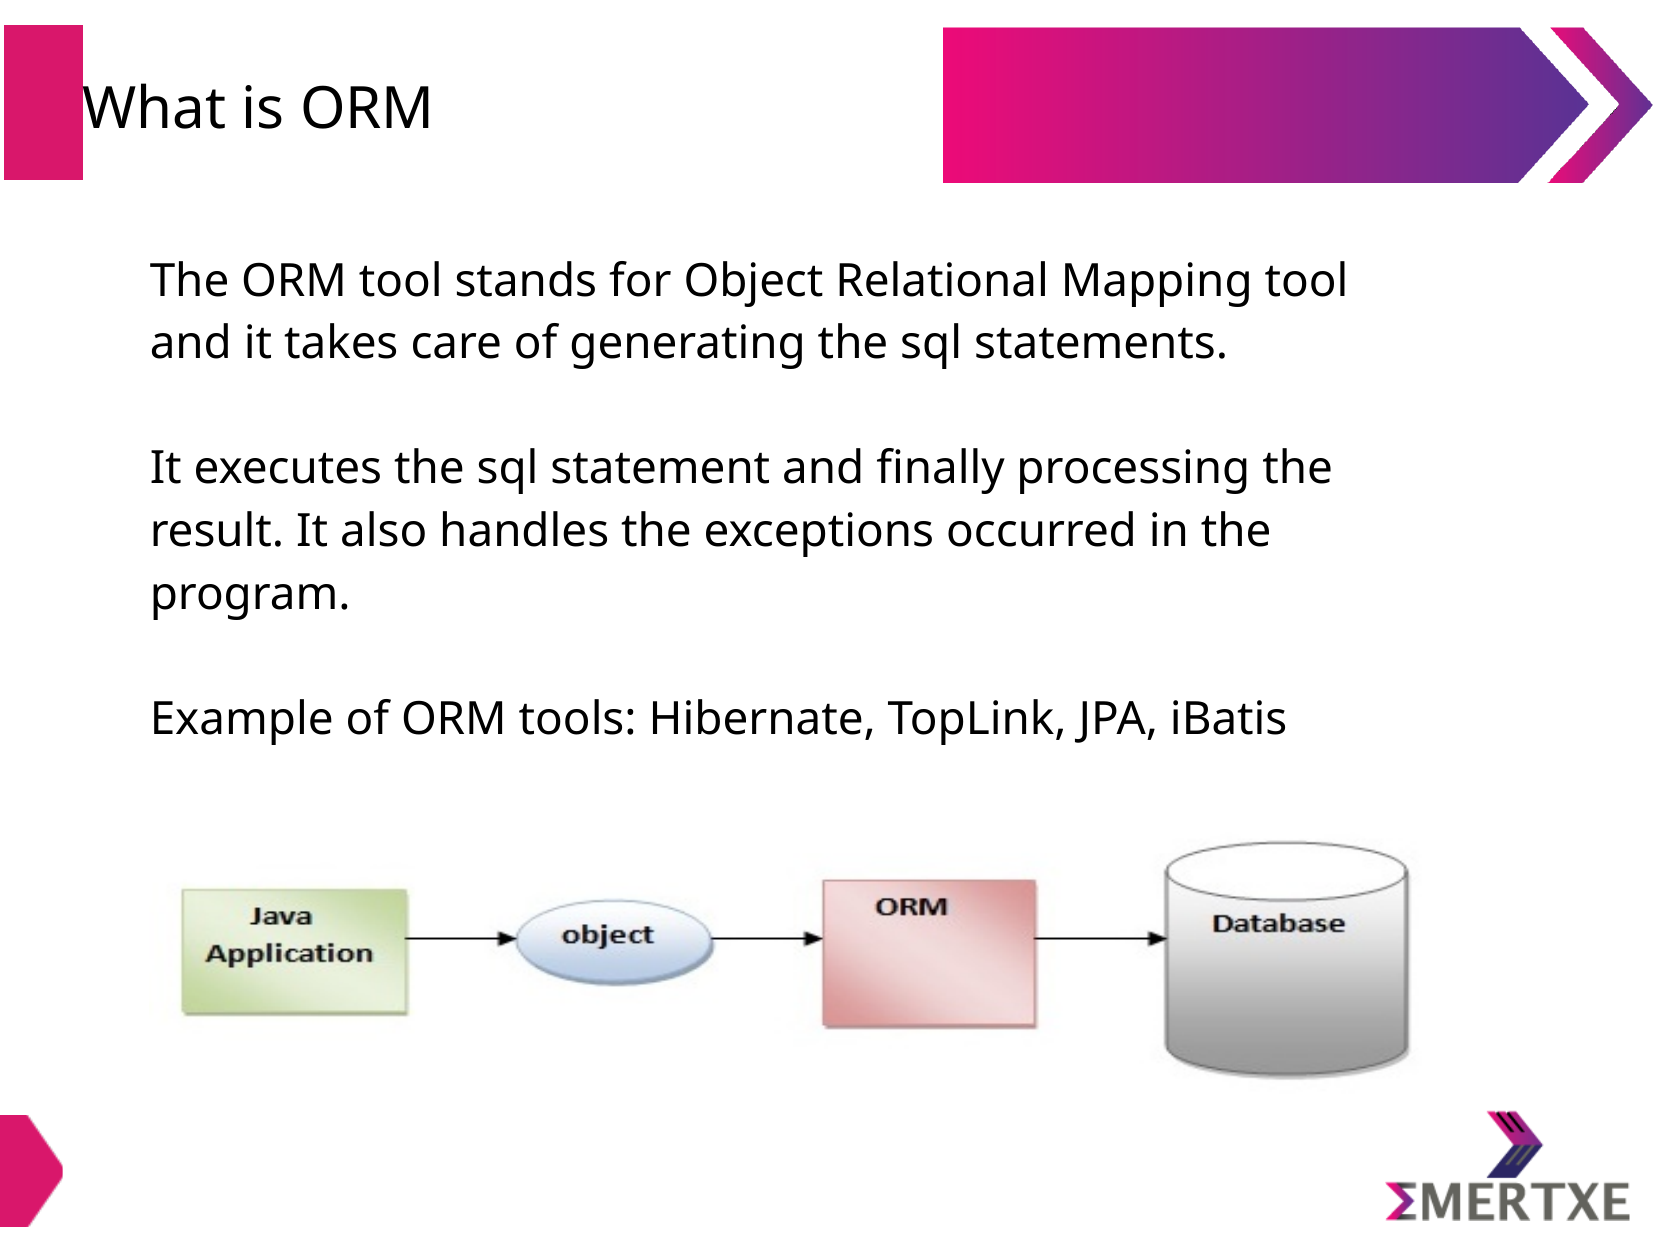

# What is ORM
The ORM tool stands for Object Relational Mapping tool and it takes care of generating the sql statements.
It executes the sql statement and finally processing the result. It also handles the exceptions occurred in the program.
Example of ORM tools: Hibernate, TopLink, JPA, iBatis